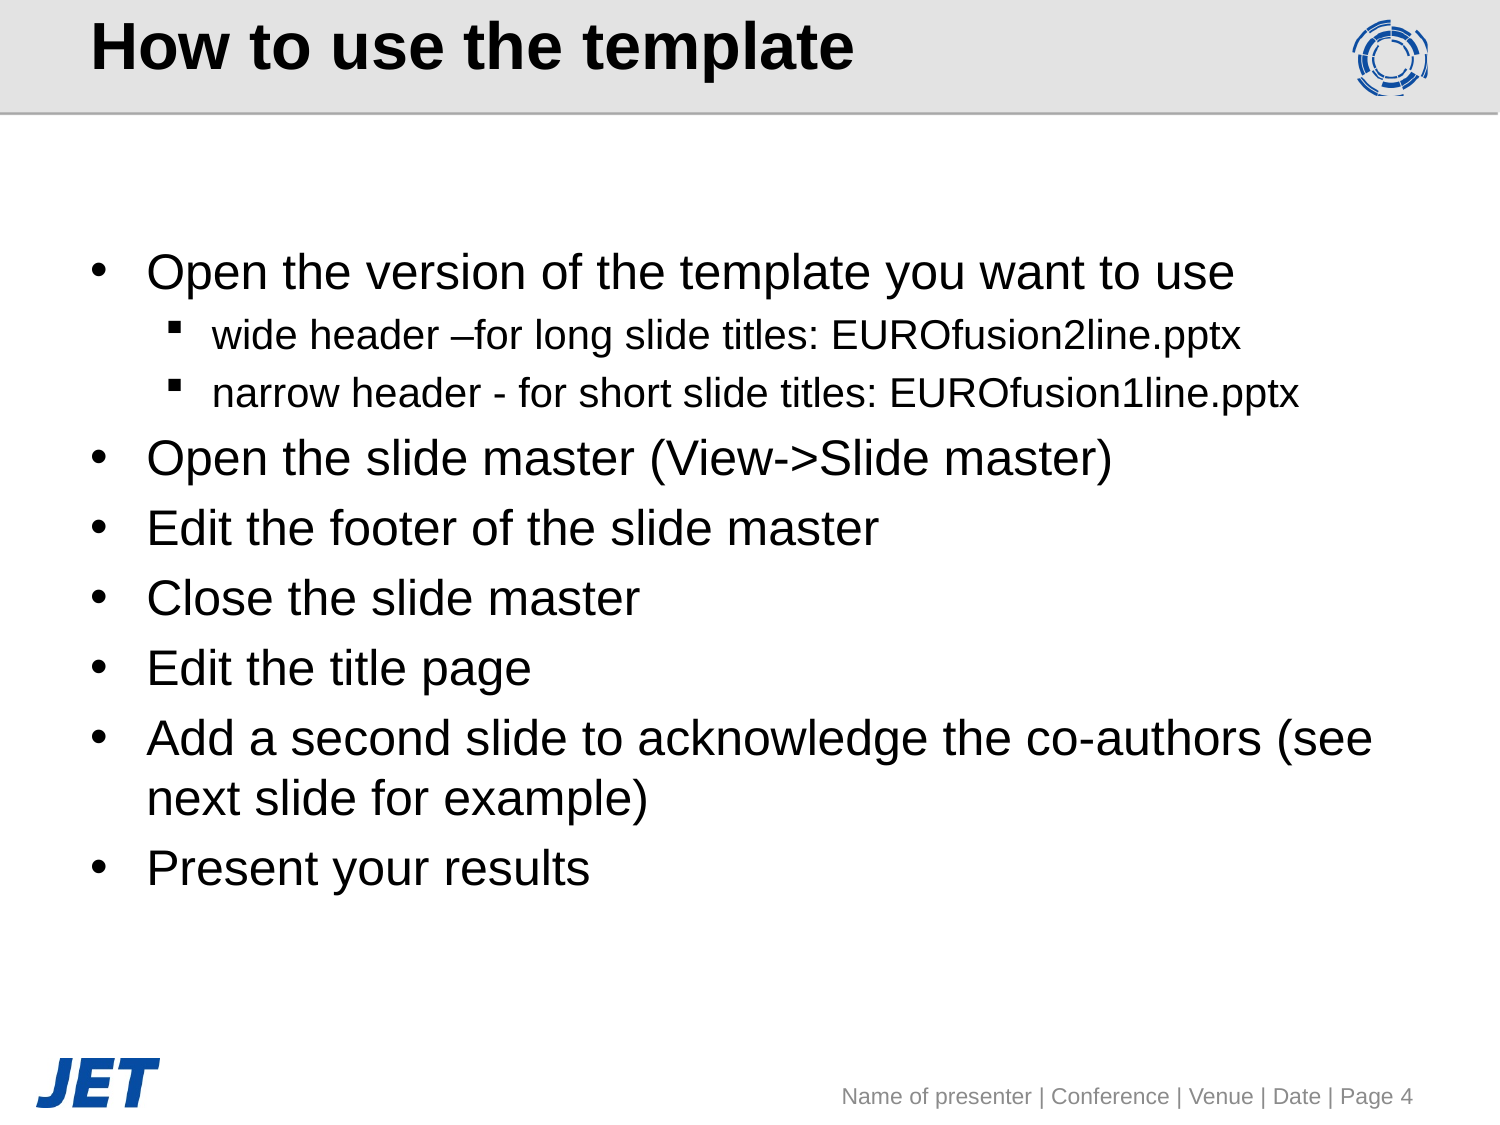

# How to use the template
Open the version of the template you want to use
wide header –for long slide titles: EUROfusion2line.pptx
narrow header - for short slide titles: EUROfusion1line.pptx
Open the slide master (View->Slide master)
Edit the footer of the slide master
Close the slide master
Edit the title page
Add a second slide to acknowledge the co-authors (see next slide for example)
Present your results
Name of presenter | Conference | Venue | Date | Page